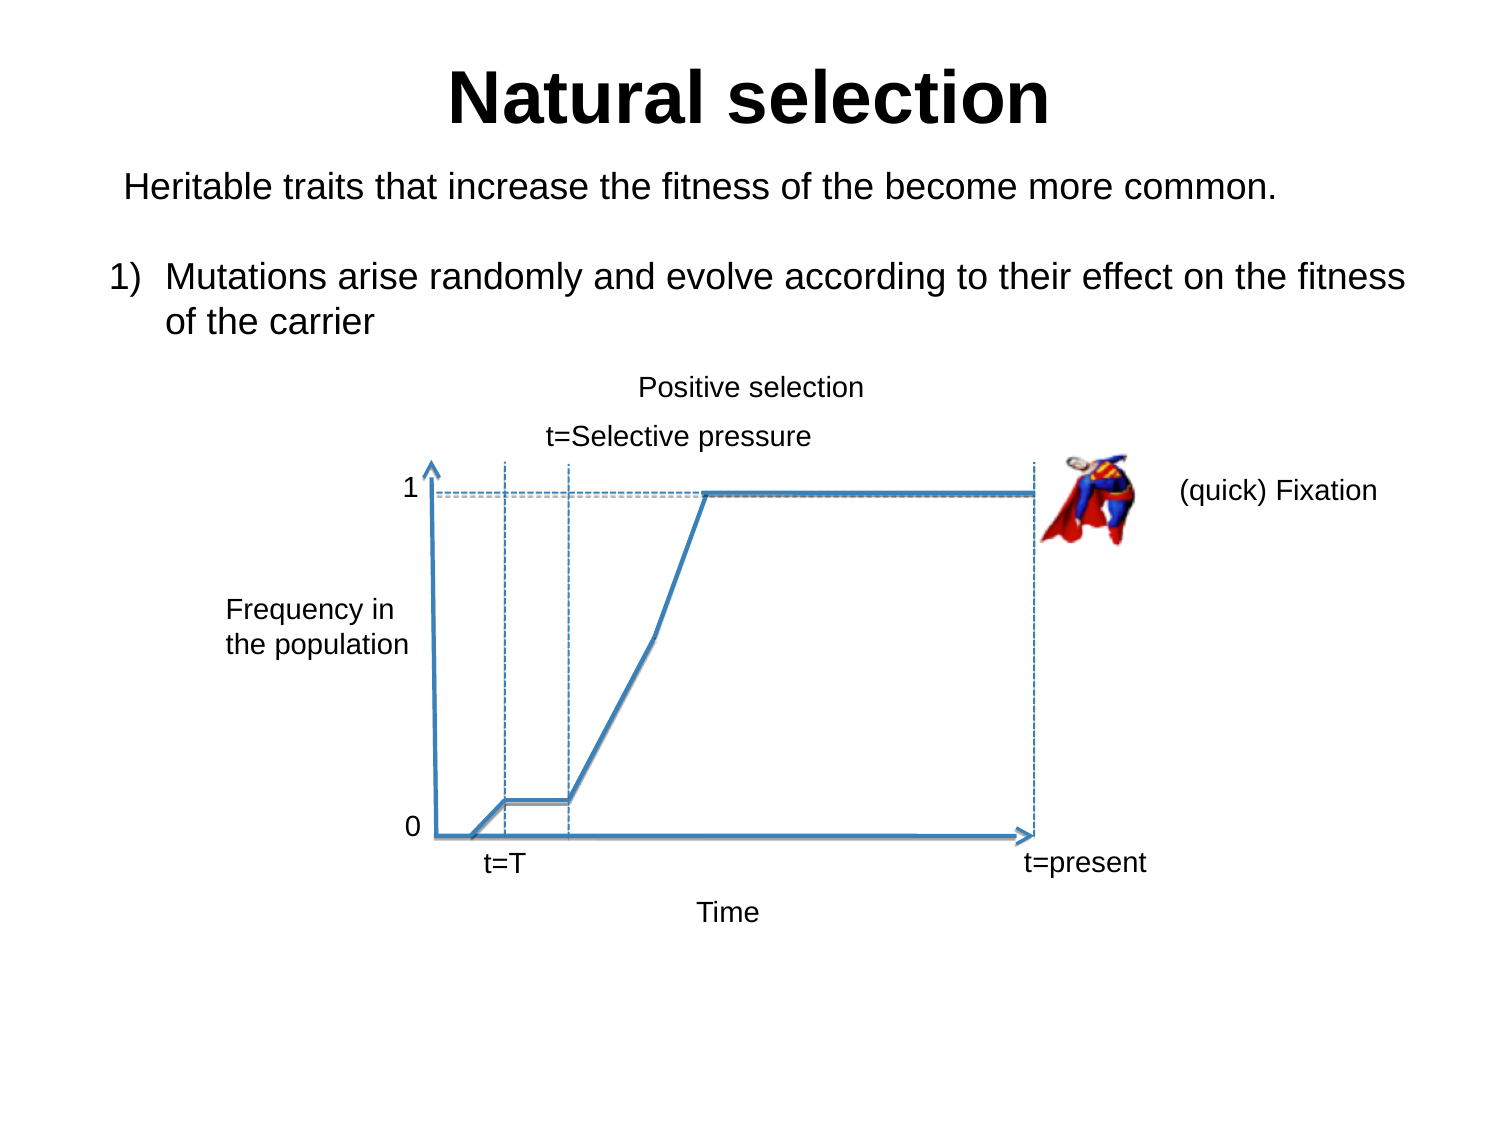

# Natural selection
Heritable traits that increase the fitness of the become more common.
Mutations arise randomly and evolve according to their effect on the fitness of the carrier
Positive selection
t=Selective pressure
1
(quick) Fixation
Frequency in the population
0
t=present
t=T
Time